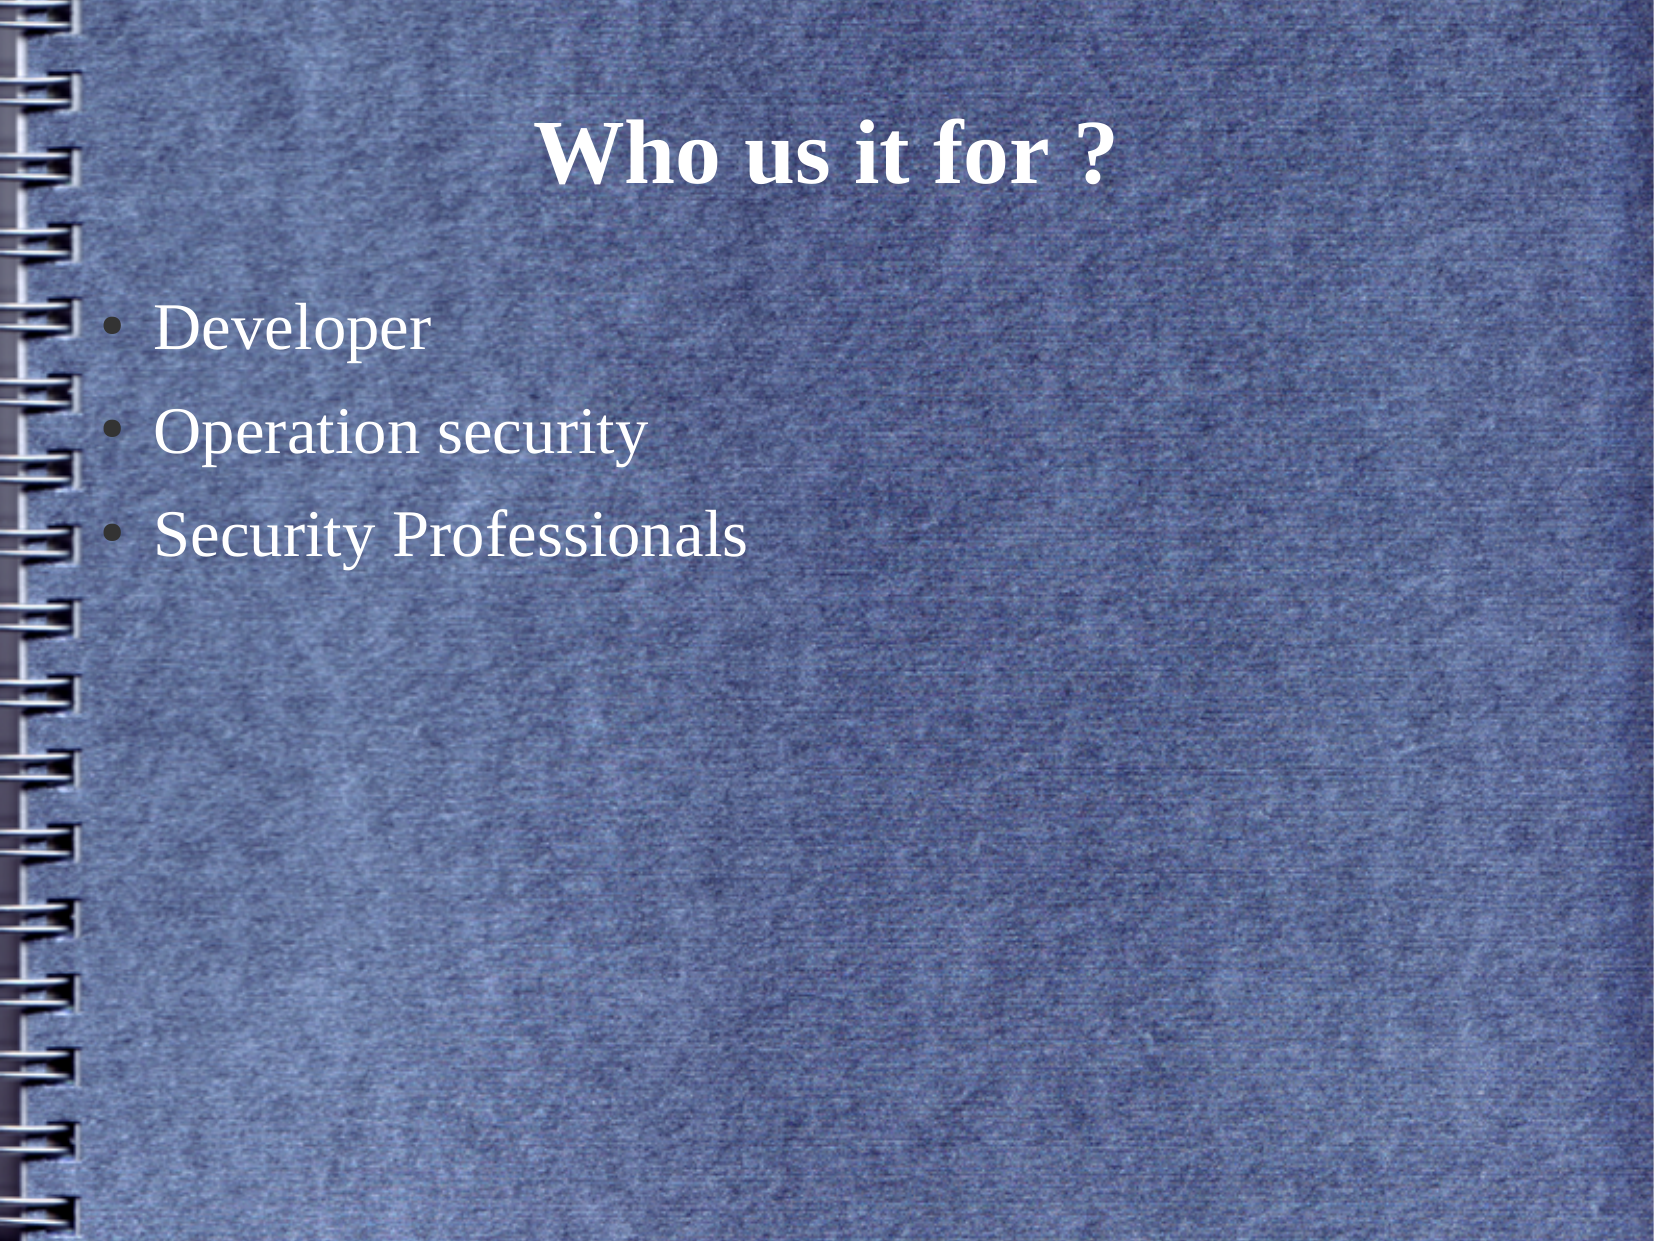

# Who us it for ?
Developer
Operation security
Security Professionals